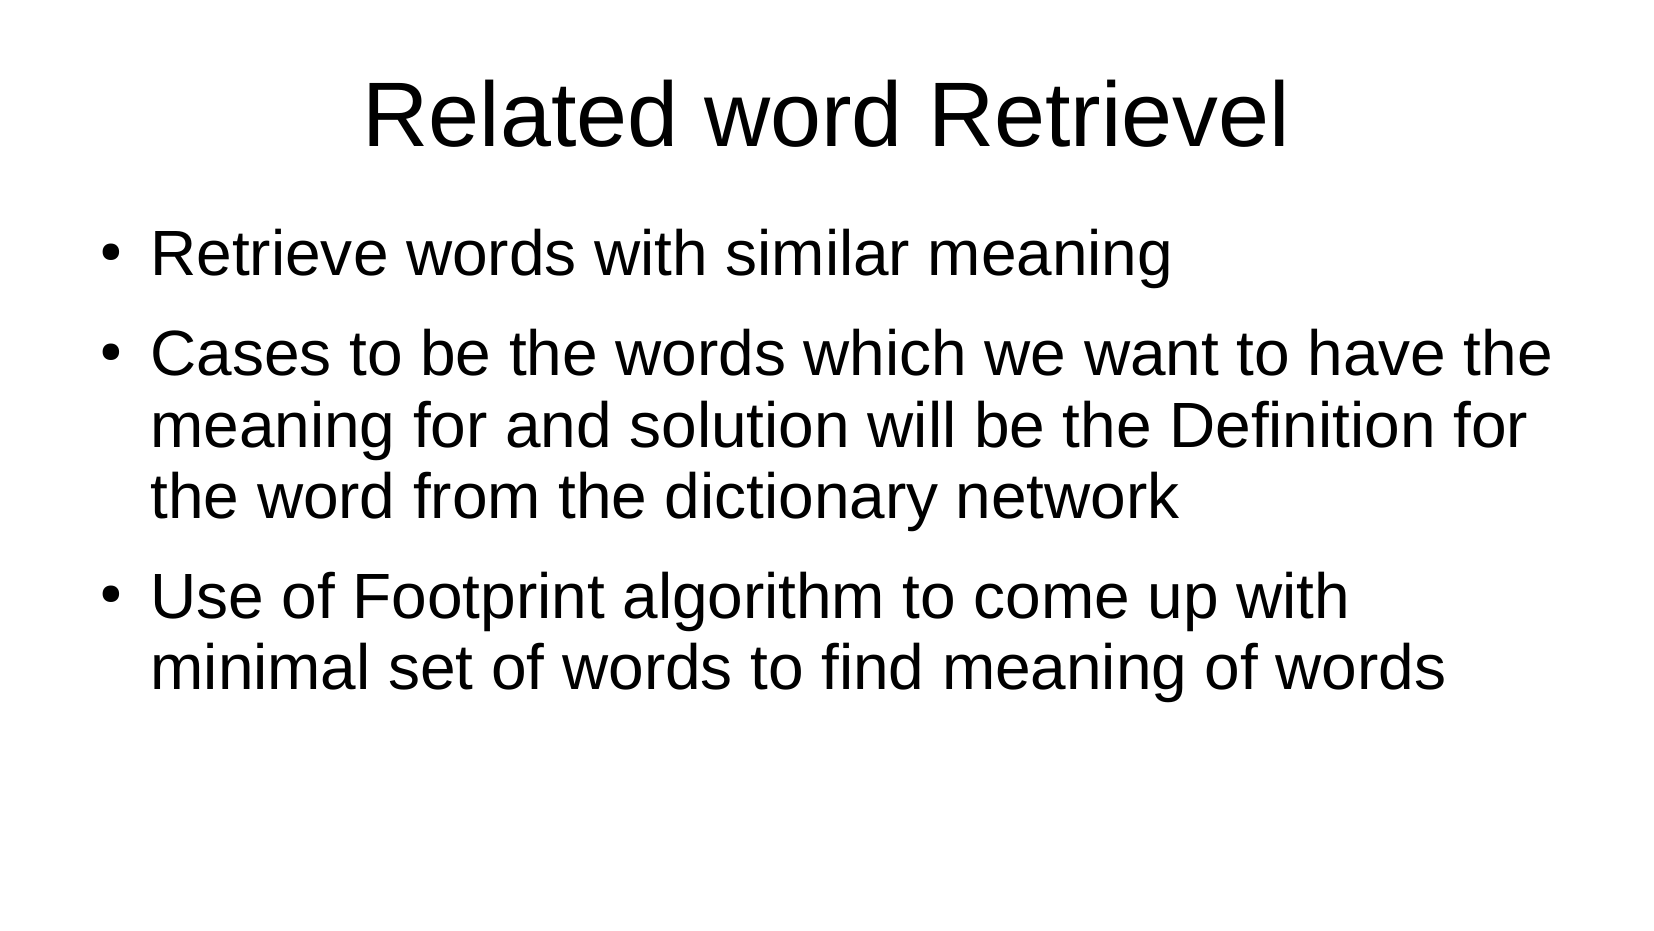

# Related word Retrievel
Retrieve words with similar meaning
Cases to be the words which we want to have the meaning for and solution will be the Definition for the word from the dictionary network
Use of Footprint algorithm to come up with minimal set of words to find meaning of words